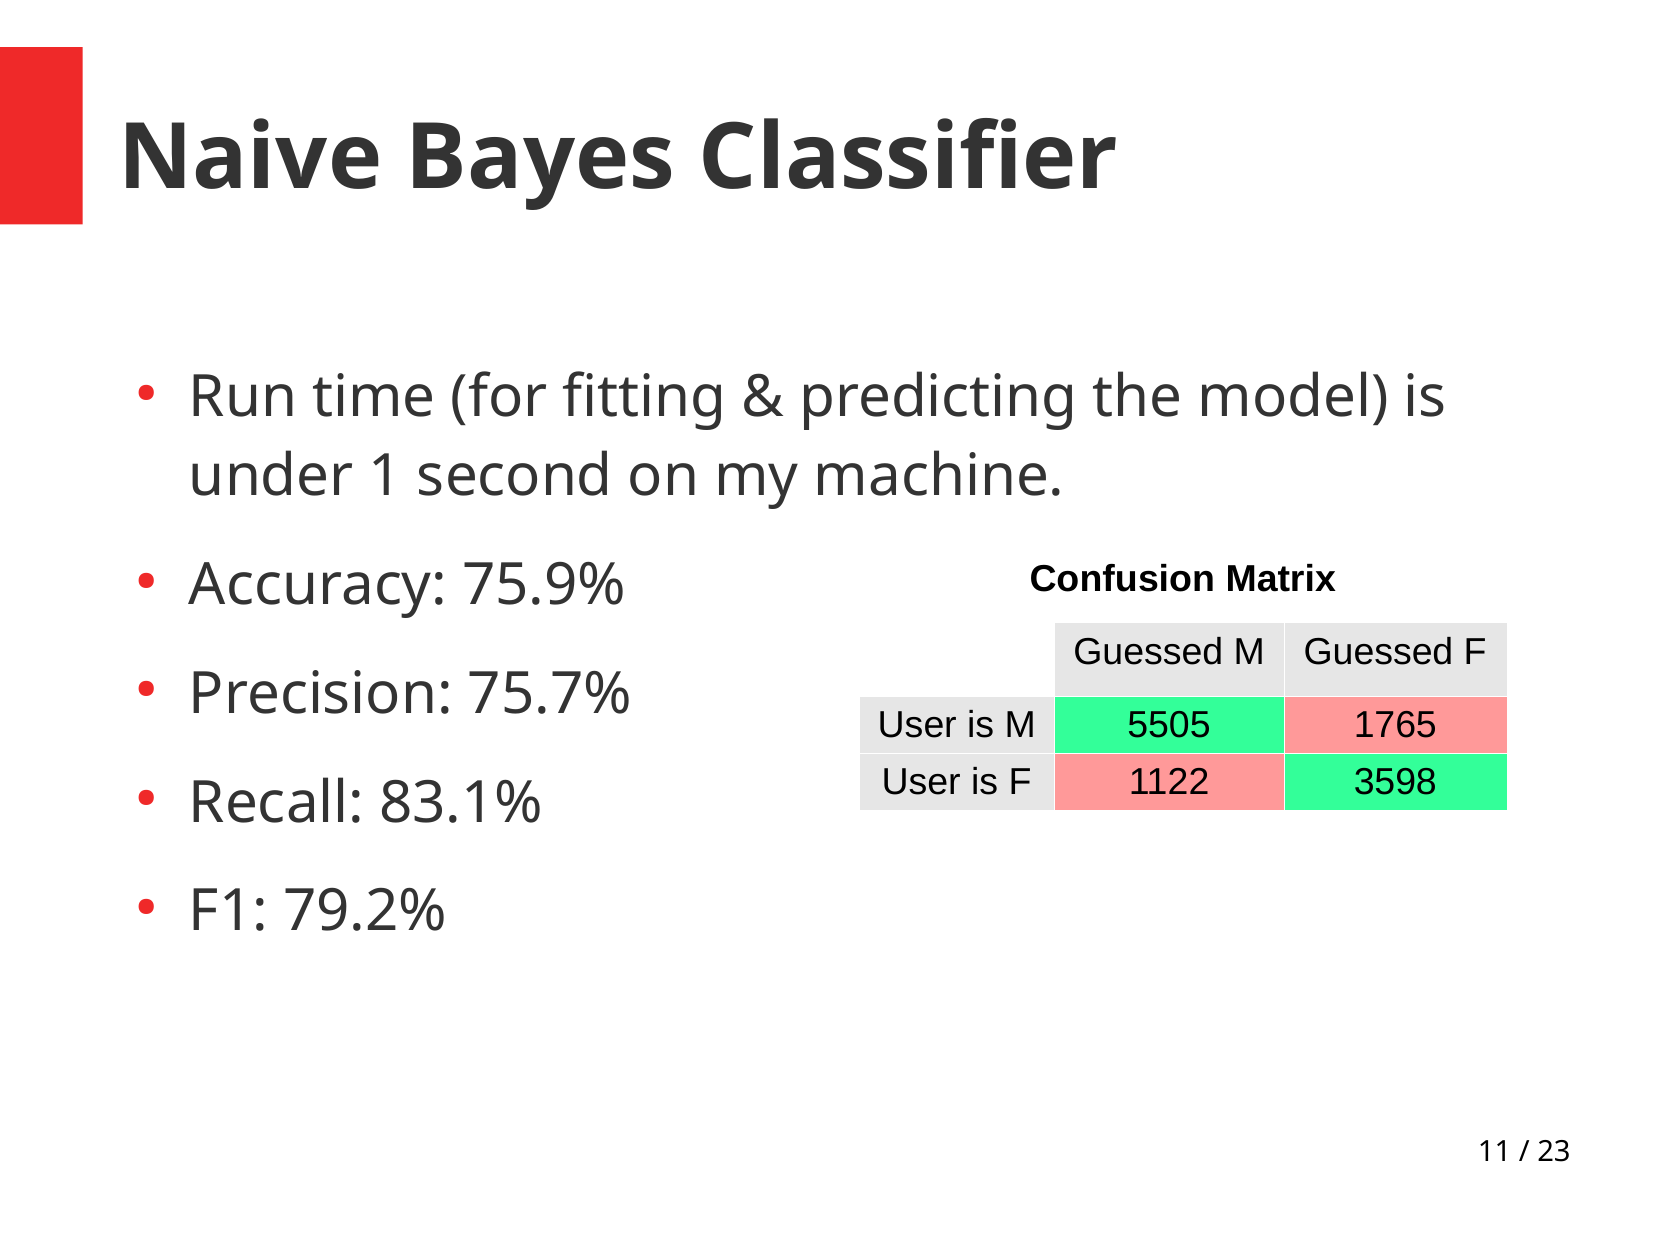

# Naive Bayes Classifier
Run time (for fitting & predicting the model) is under 1 second on my machine.
Accuracy: 75.9%
Precision: 75.7%
Recall: 83.1%
F1: 79.2%
| Confusion Matrix | | |
| --- | --- | --- |
| | Guessed M | Guessed F |
| User is M | 5505 | 1765 |
| User is F | 1122 | 3598 |
11